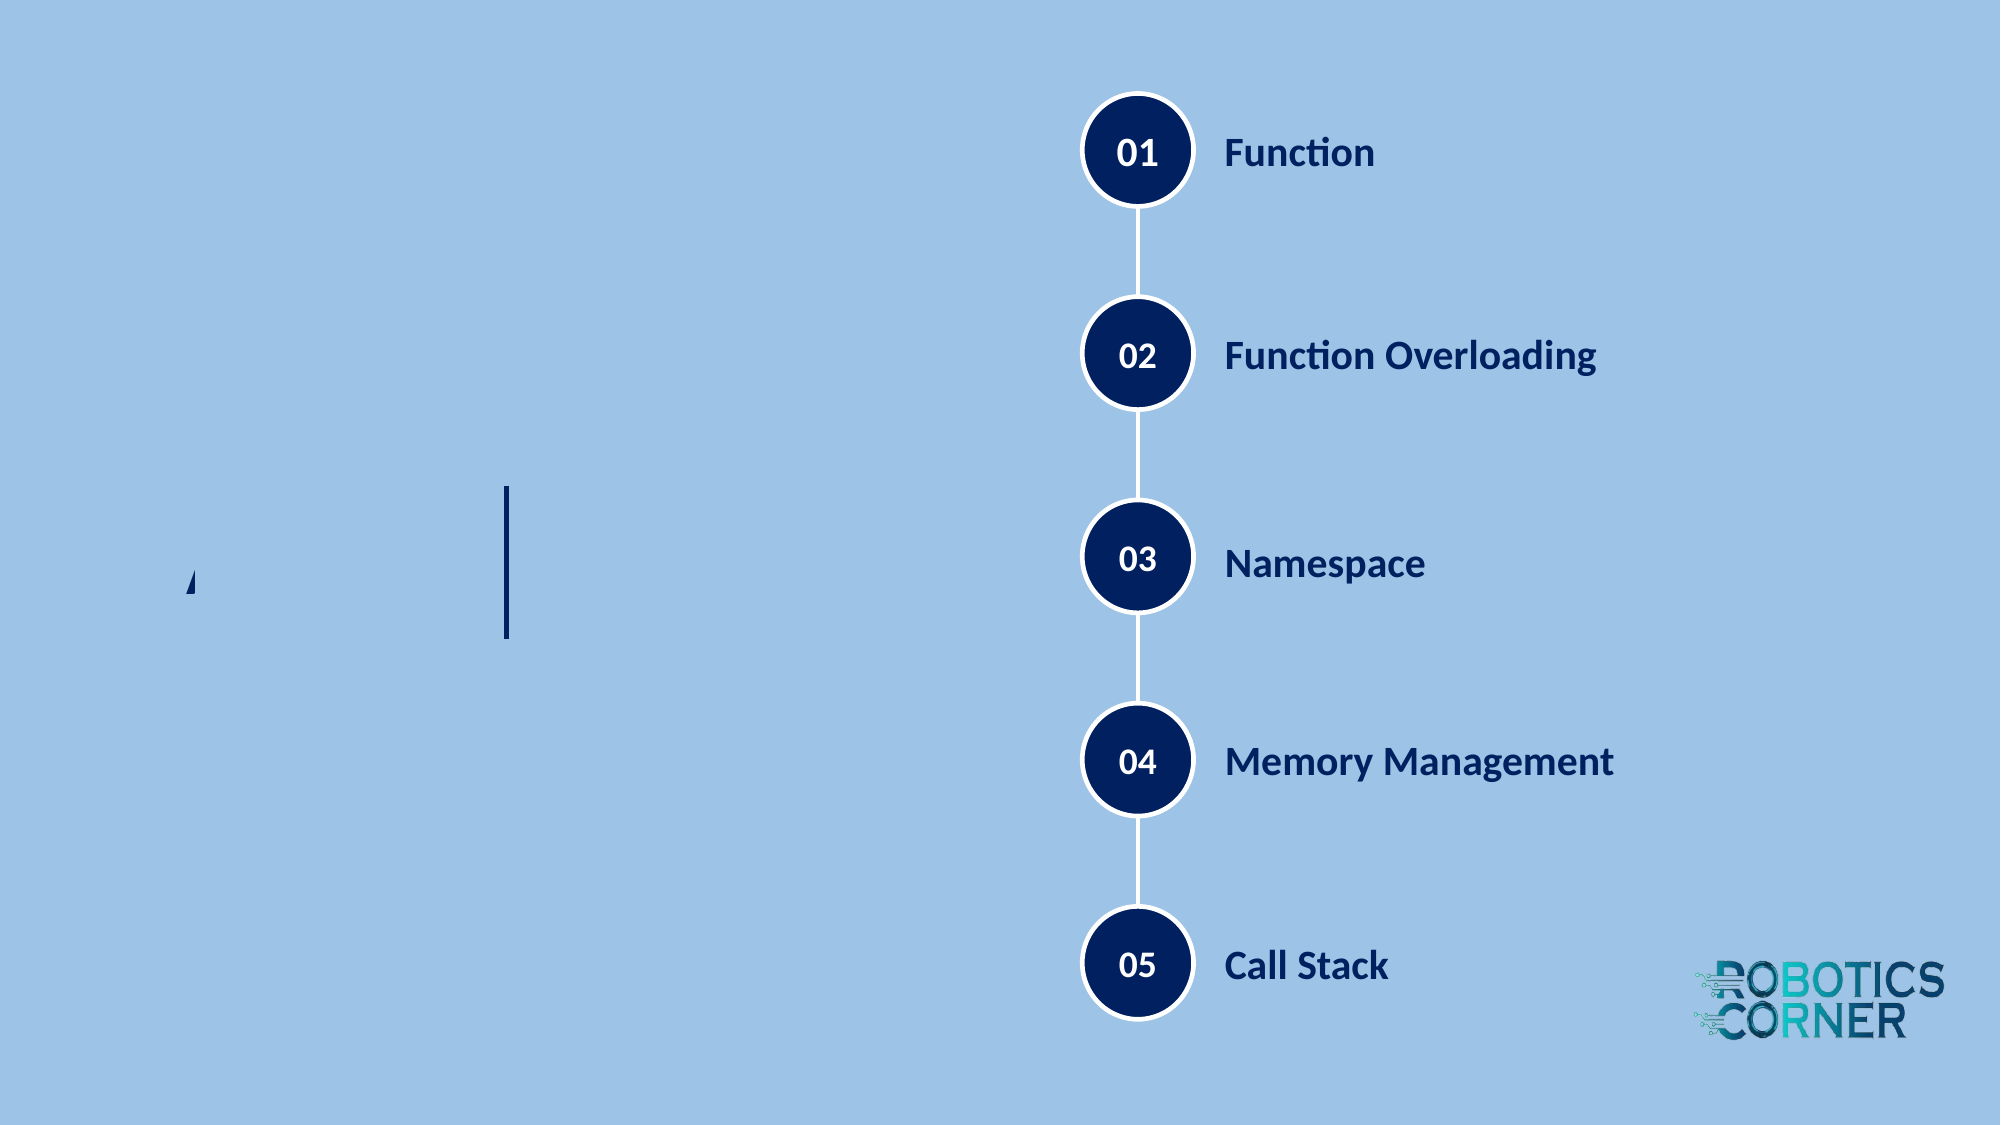

01
Function
02
Function Overloading
03
AGENDA
Namespace
04
Memory Management
05
Call Stack
Robotics Corner